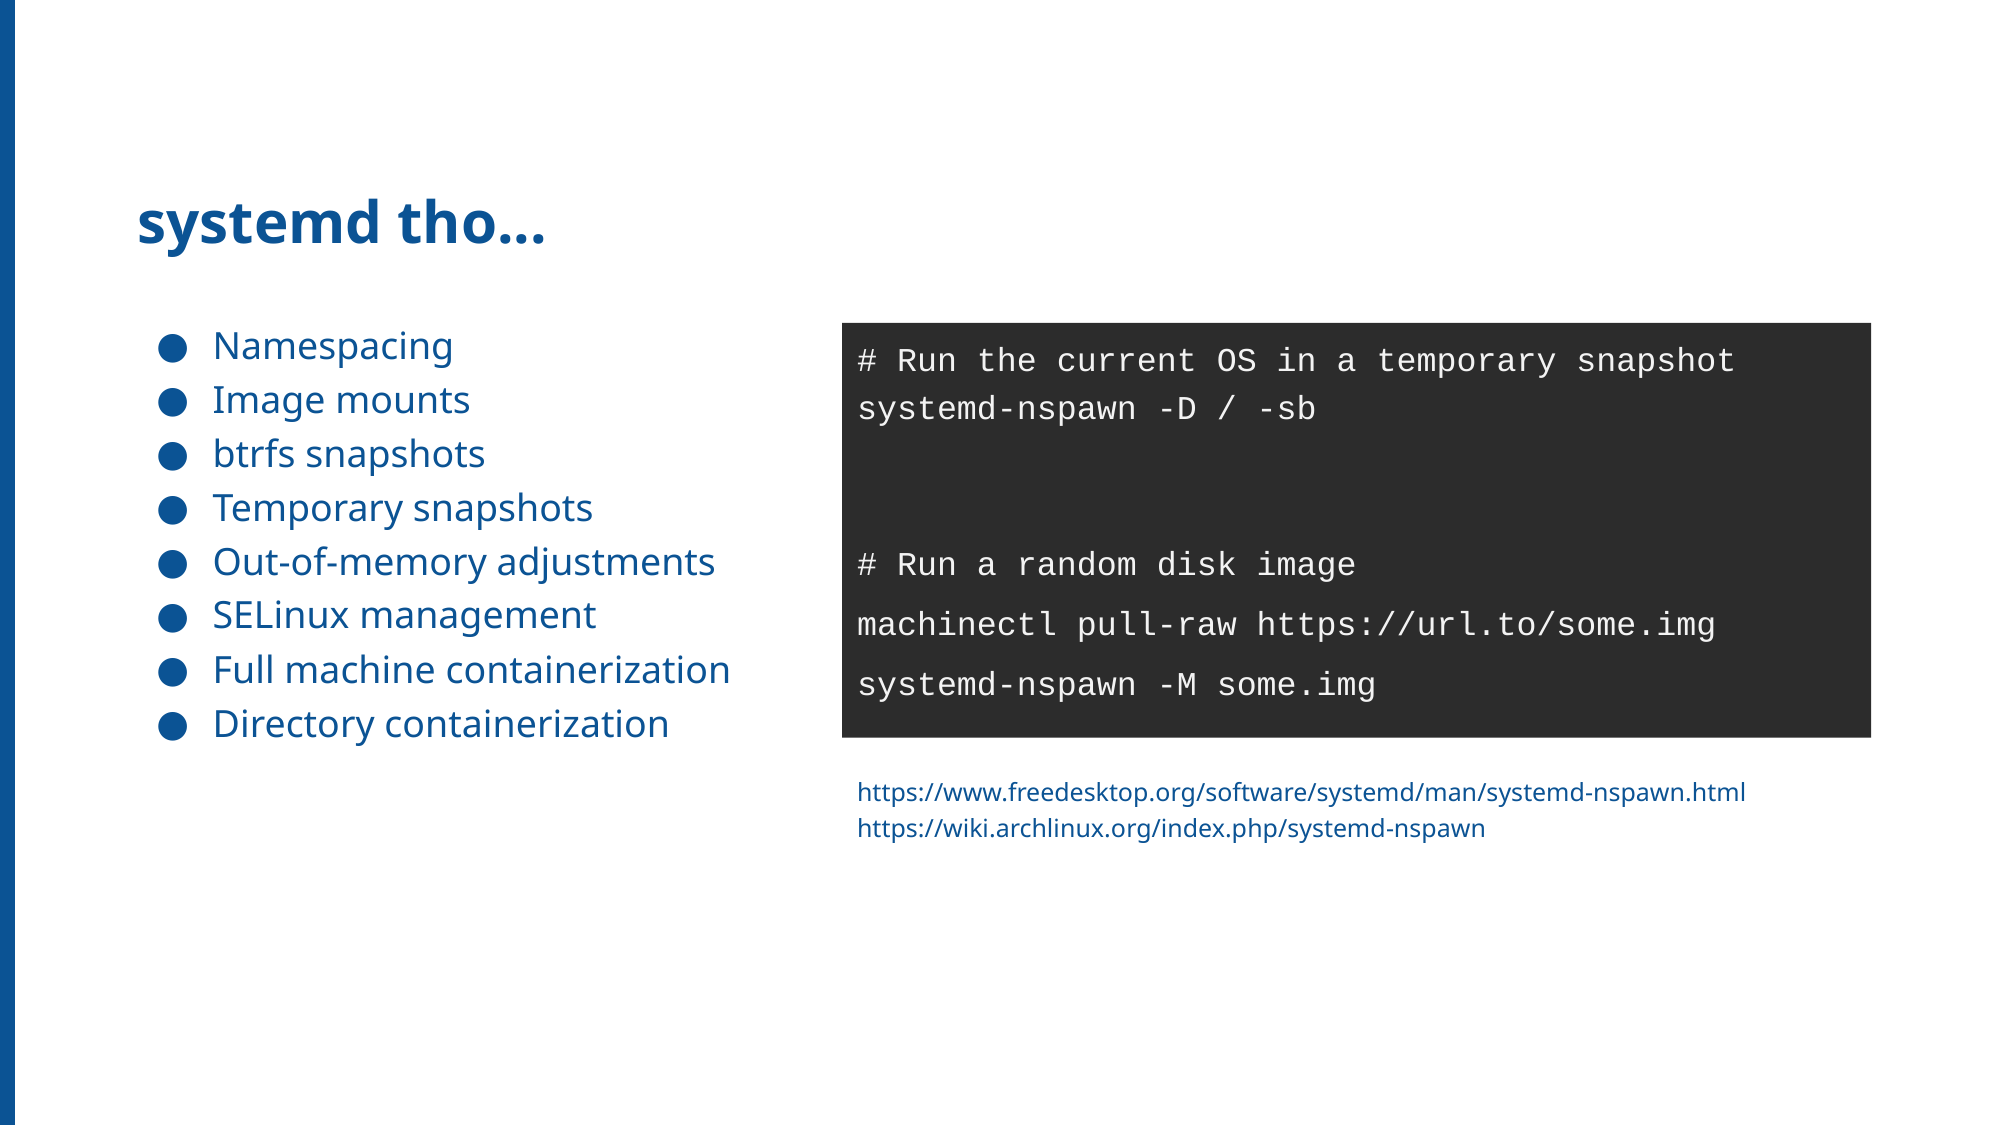

systemd tho...
Namespacing
Image mounts
btrfs snapshots
Temporary snapshots
Out-of-memory adjustments
SELinux management
Full machine containerization
Directory containerization
# Run the current OS in a temporary snapshot
systemd-nspawn -D / -sb
# Run a random disk image
machinectl pull-raw https://url.to/some.img
systemd-nspawn -M some.img
https://www.freedesktop.org/software/systemd/man/systemd-nspawn.html
https://wiki.archlinux.org/index.php/systemd-nspawn